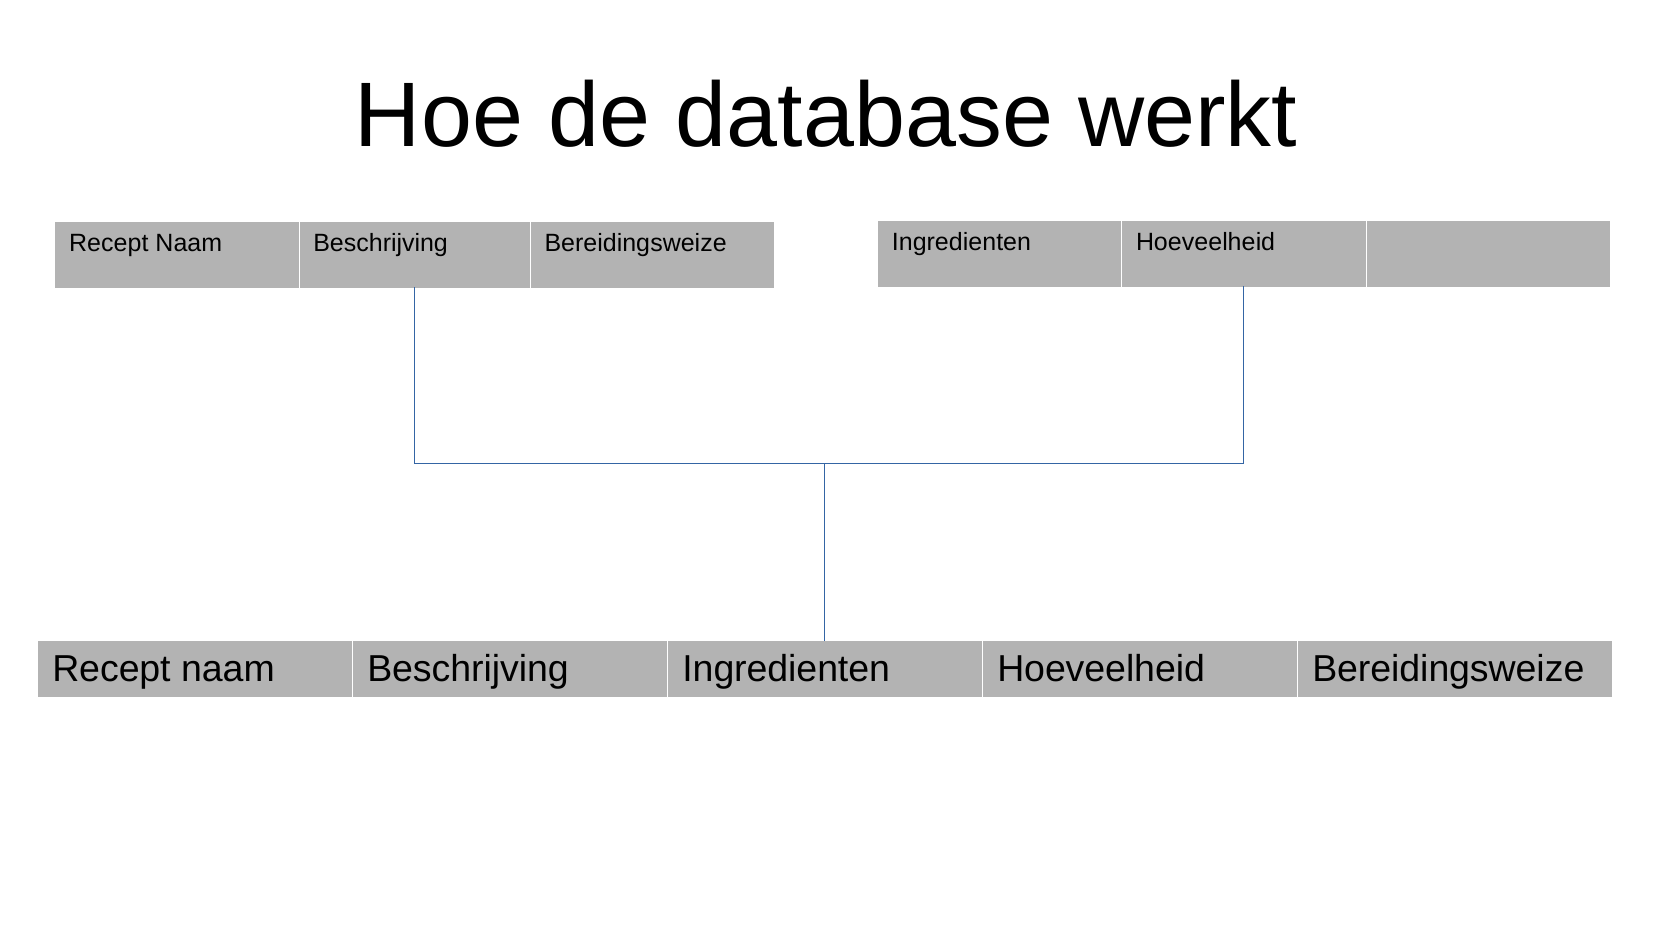

# Hoe de database werkt
| Ingredienten | Hoeveelheid | |
| --- | --- | --- |
| Recept Naam | Beschrijving | Bereidingsweize |
| --- | --- | --- |
| Recept naam | Beschrijving | Ingredienten | Hoeveelheid | Bereidingsweize |
| --- | --- | --- | --- | --- |